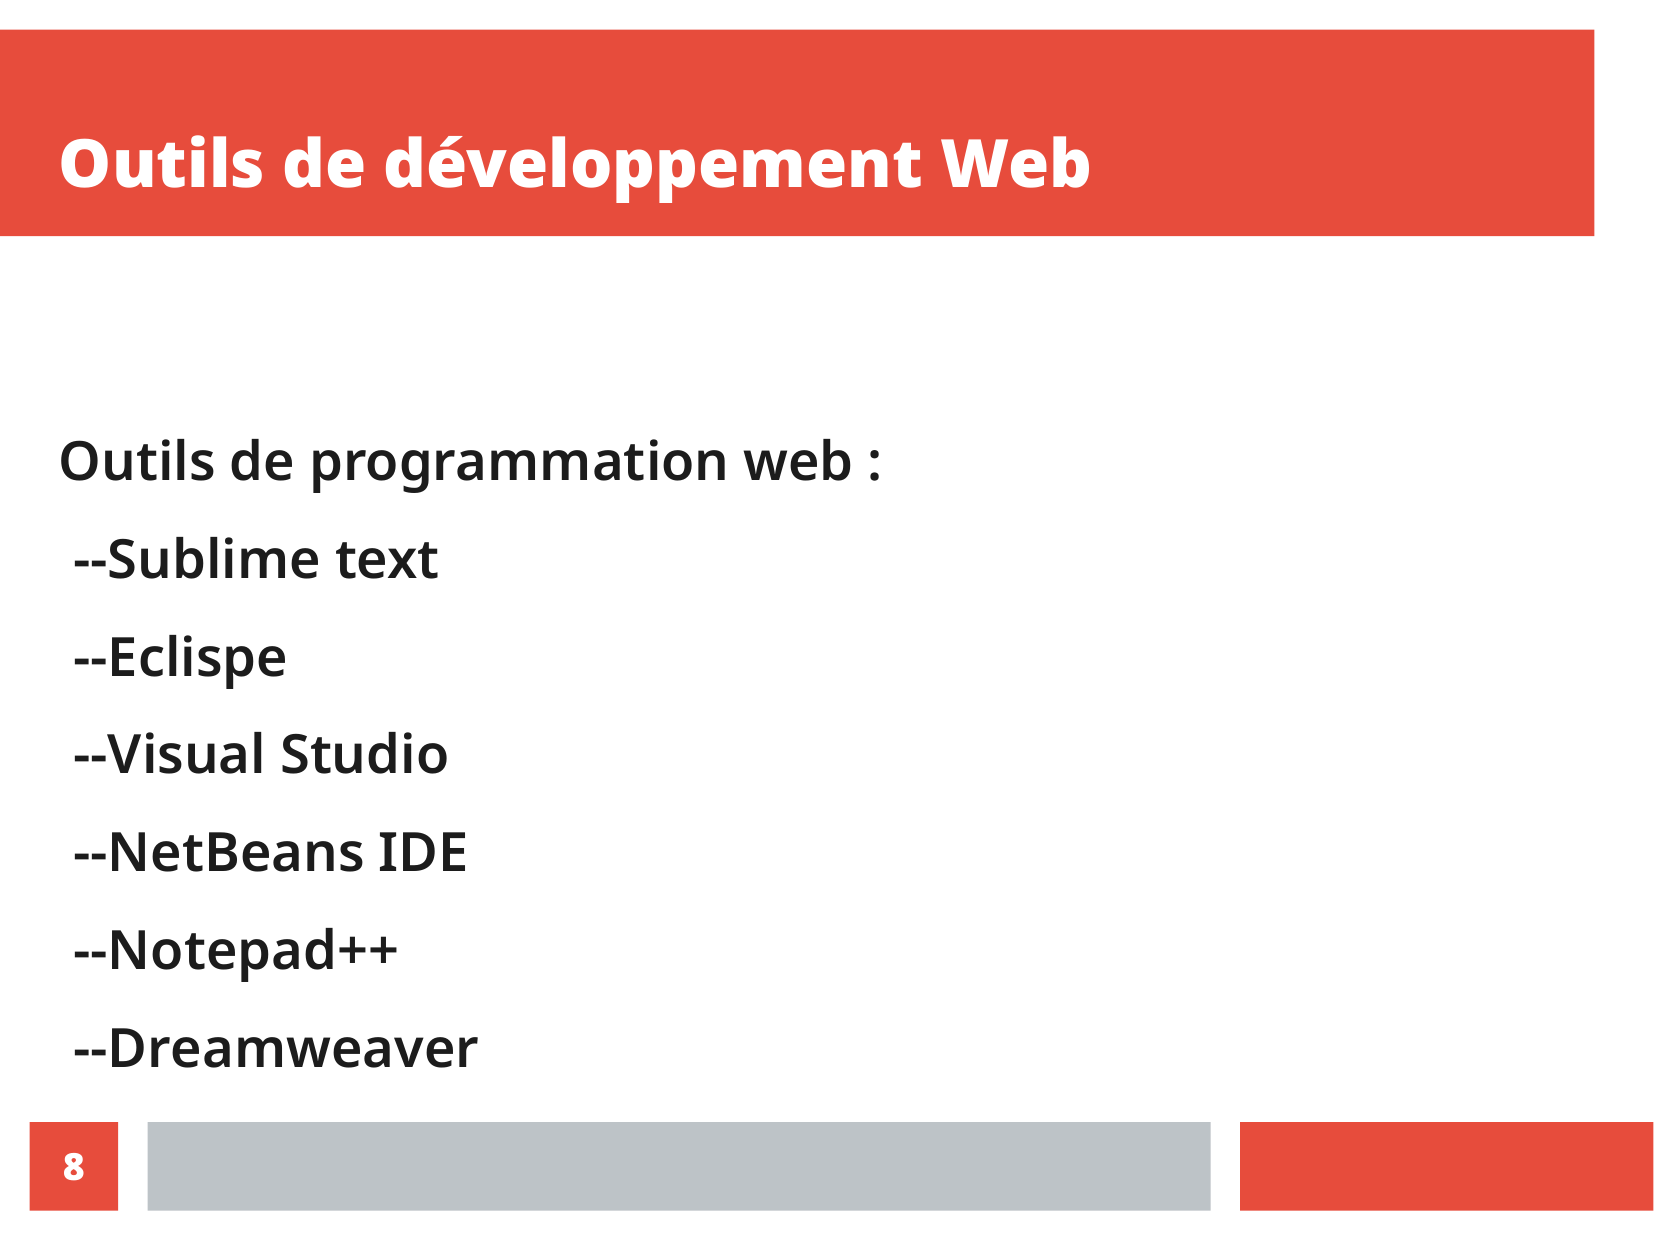

# Outils de développement Web
Outils de programmation web :
 --Sublime text
 --Eclispe
 --Visual Studio
 --NetBeans IDE
 --Notepad++
 --Dreamweaver
8